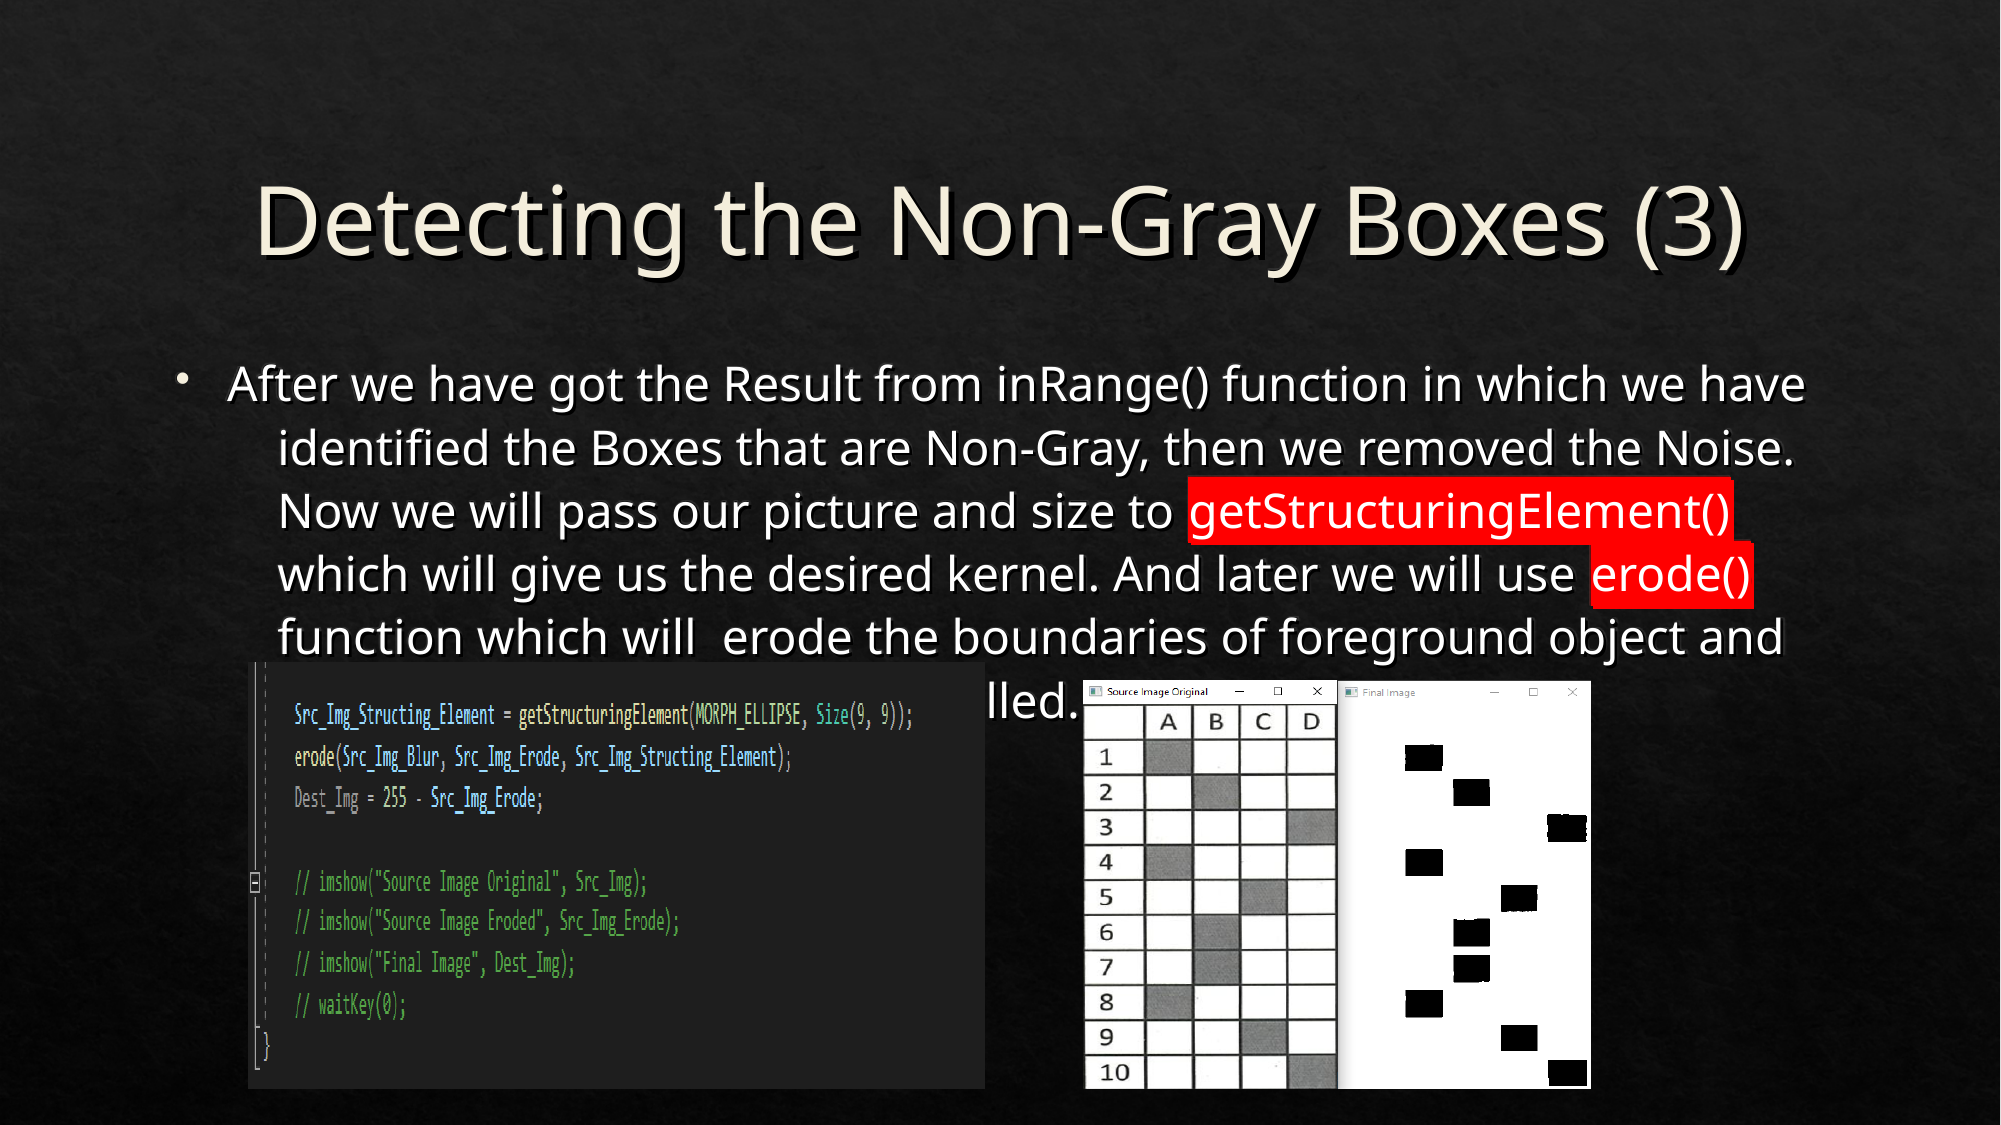

# Detecting the Non-Gray Boxes (3)
After we have got the Result from inRange() function in which we have identified the Boxes that are Non-Gray, then we removed the Noise. Now we will pass our picture and size to getStructuringElement() which will give us the desired kernel. And later we will use erode() function which will  erode the boundaries of foreground object and will give us the Boxes that are filled.